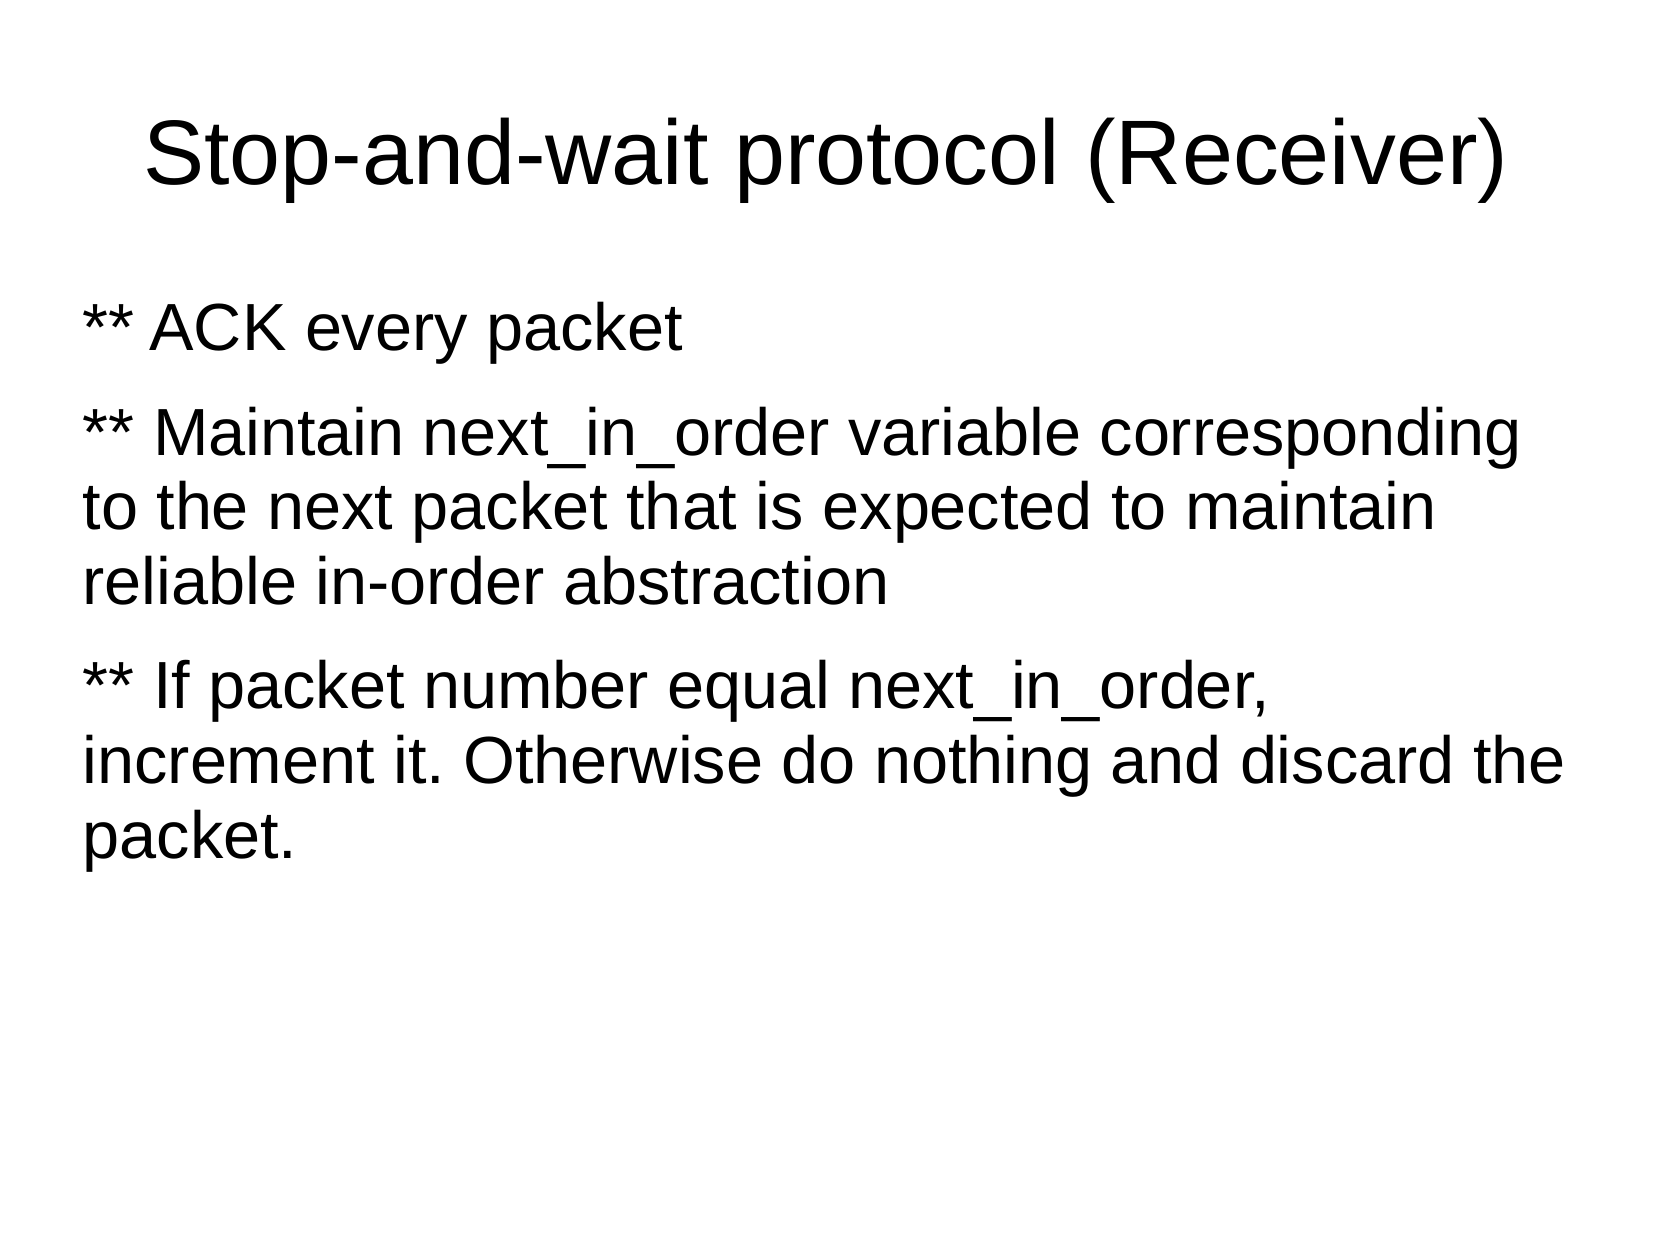

# Stop-and-wait protocol (Receiver)
** ACK every packet
** Maintain next_in_order variable corresponding to the next packet that is expected to maintain reliable in-order abstraction
** If packet number equal next_in_order, increment it. Otherwise do nothing and discard the packet.